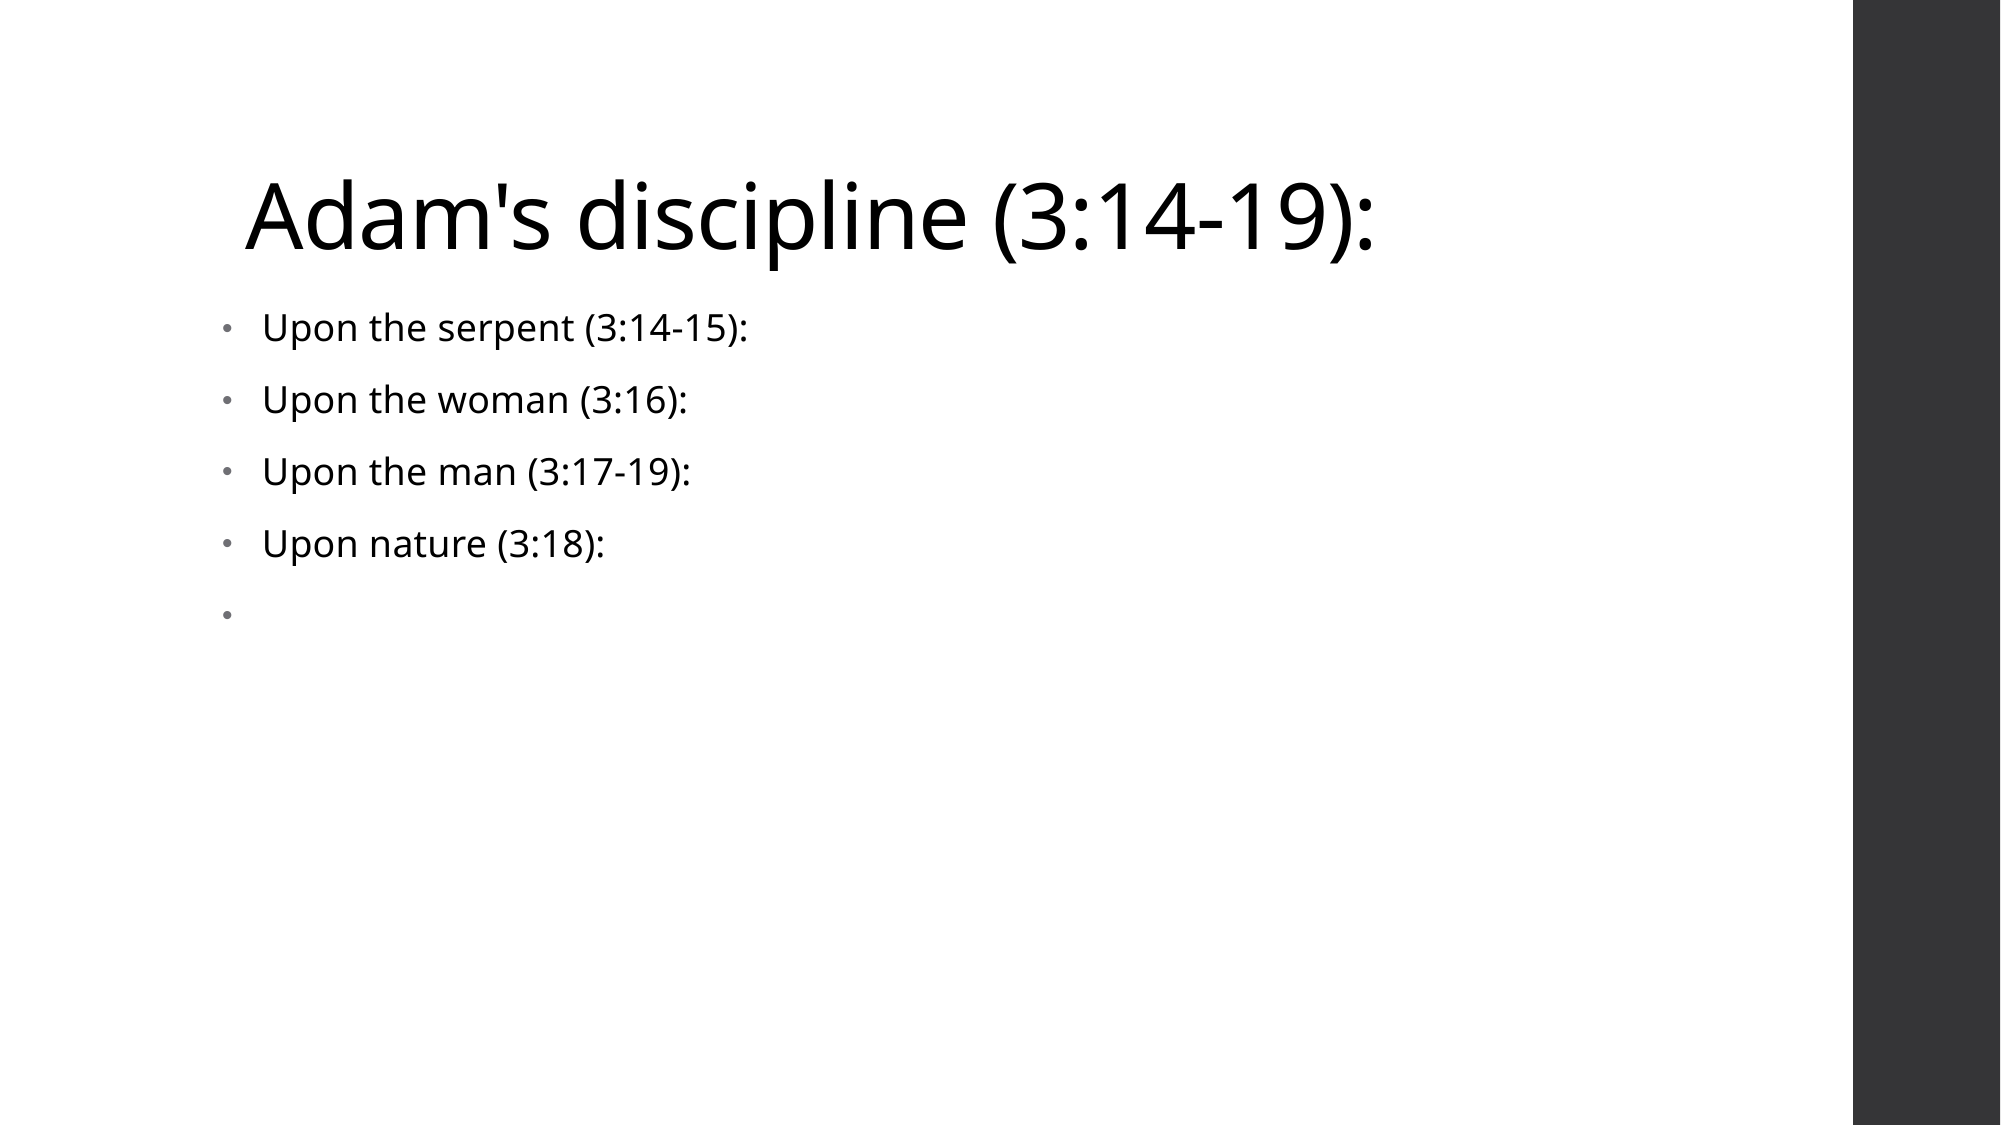

# Adam's discipline (3:14-19):
 Upon the serpent (3:14-15):
 Upon the woman (3:16):
 Upon the man (3:17-19):
 Upon nature (3:18):